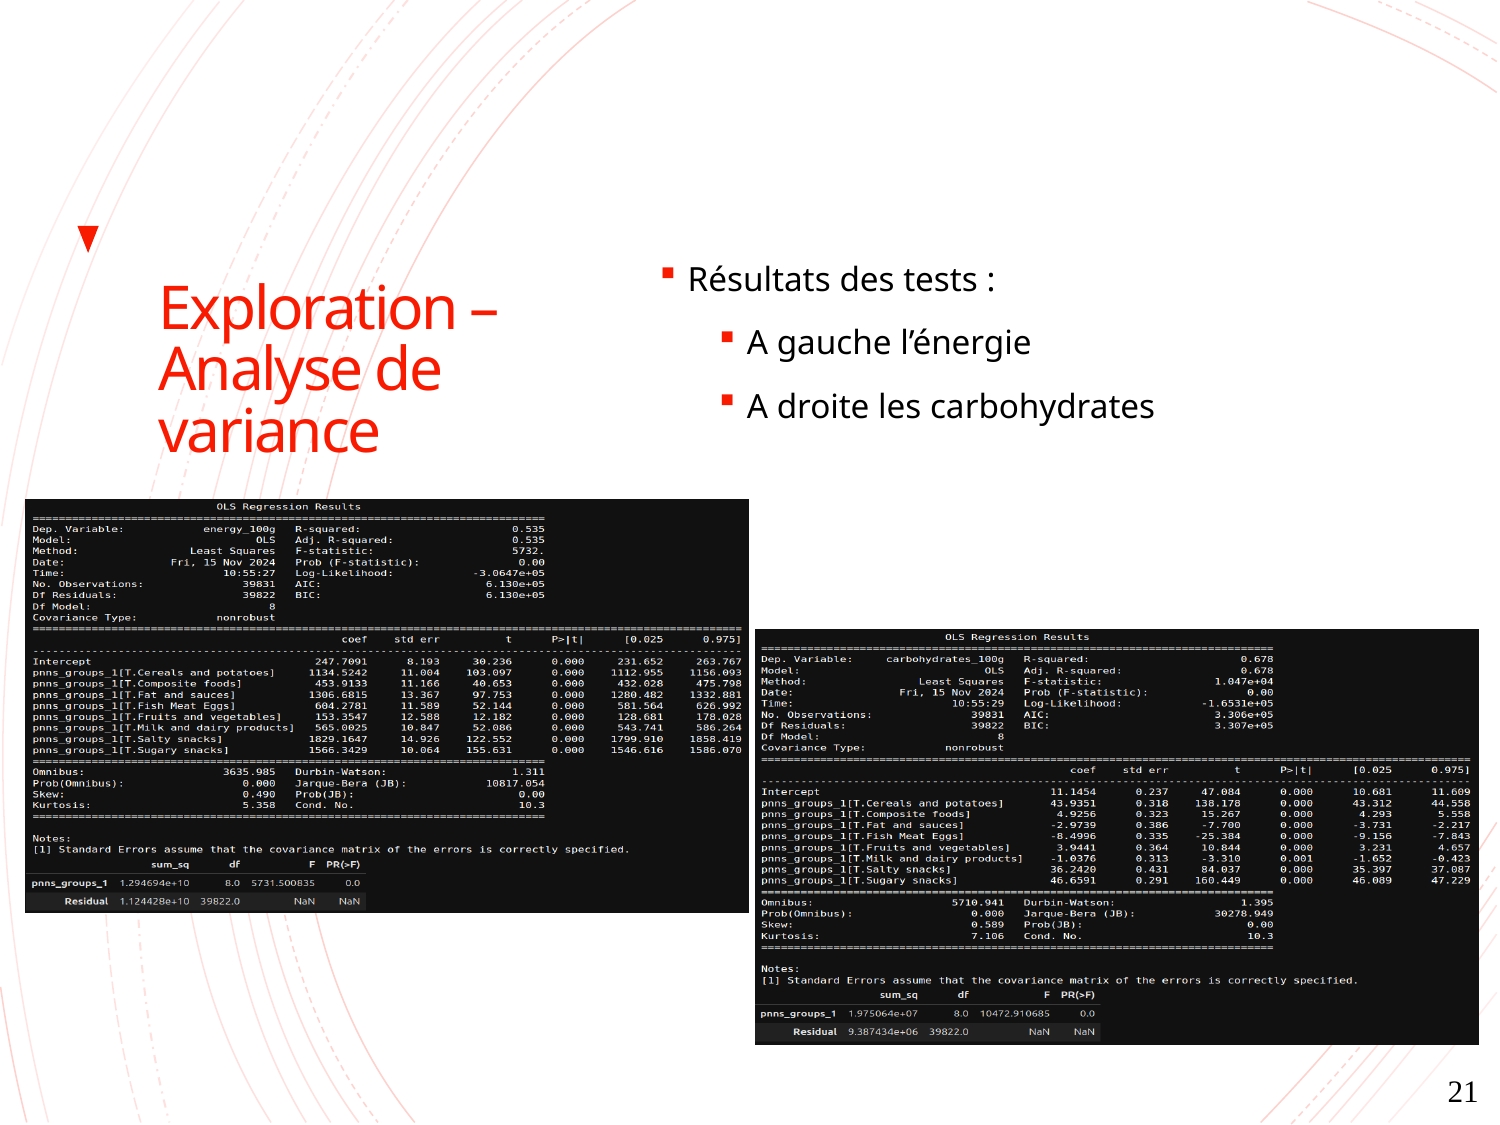

# Exploration – Analyse de variance
Résultats des tests :
A gauche l’énergie
A droite les carbohydrates